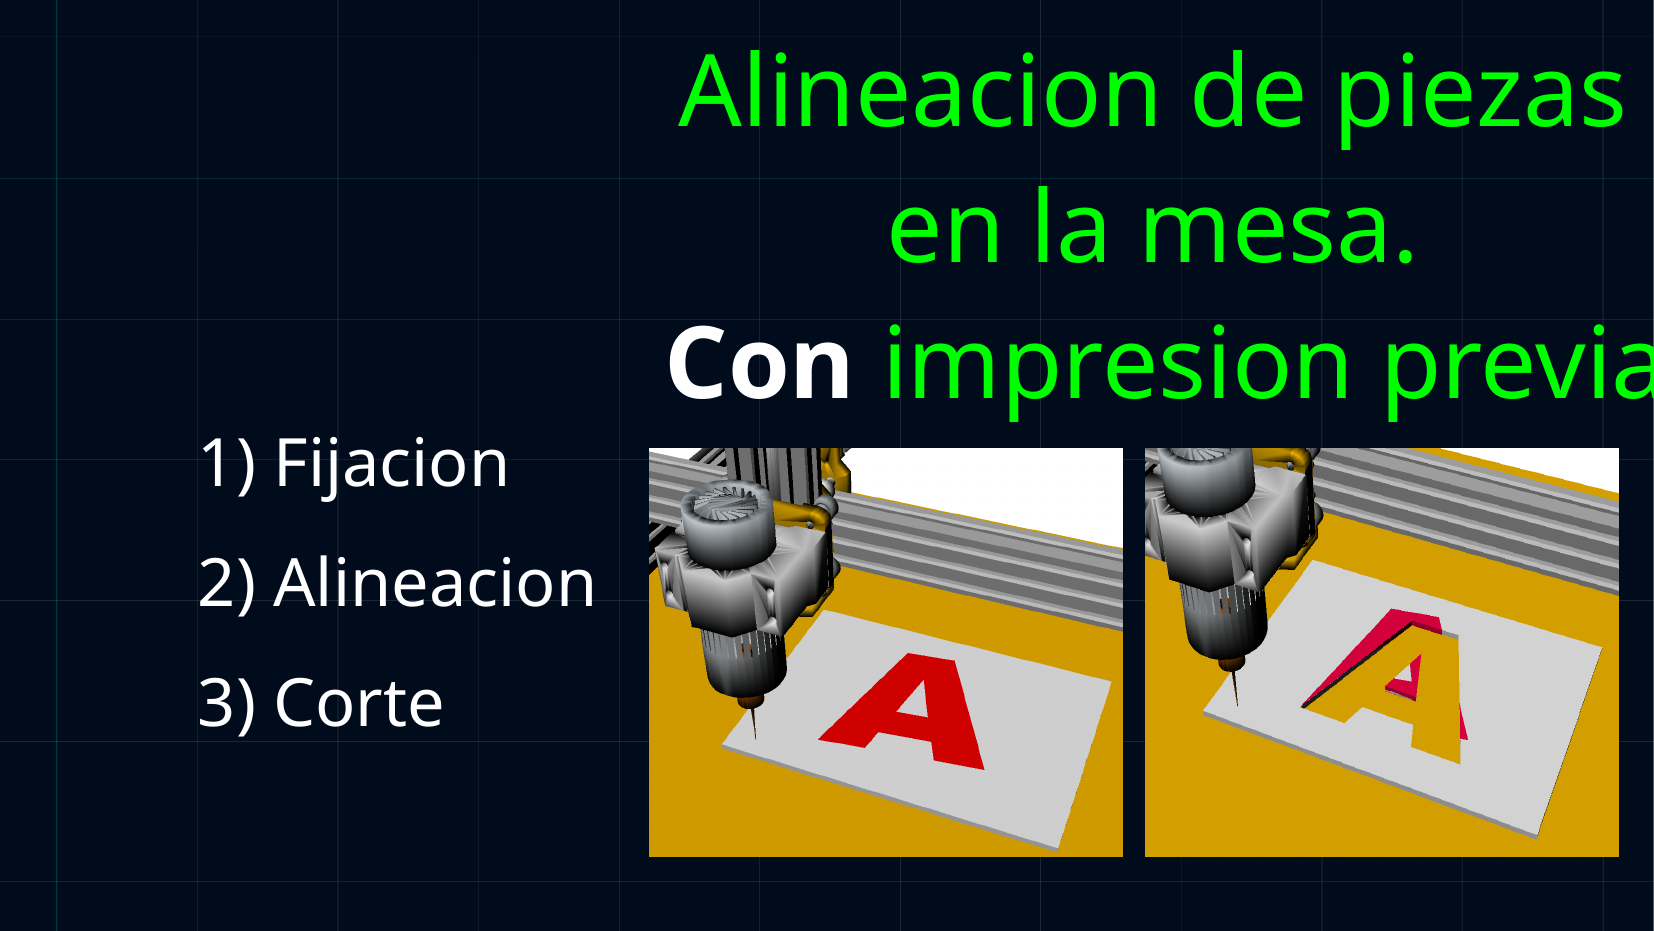

Alineacion de piezas
en la mesa.
Con impresion previa
 Fijacion
 Alineacion
 Corte